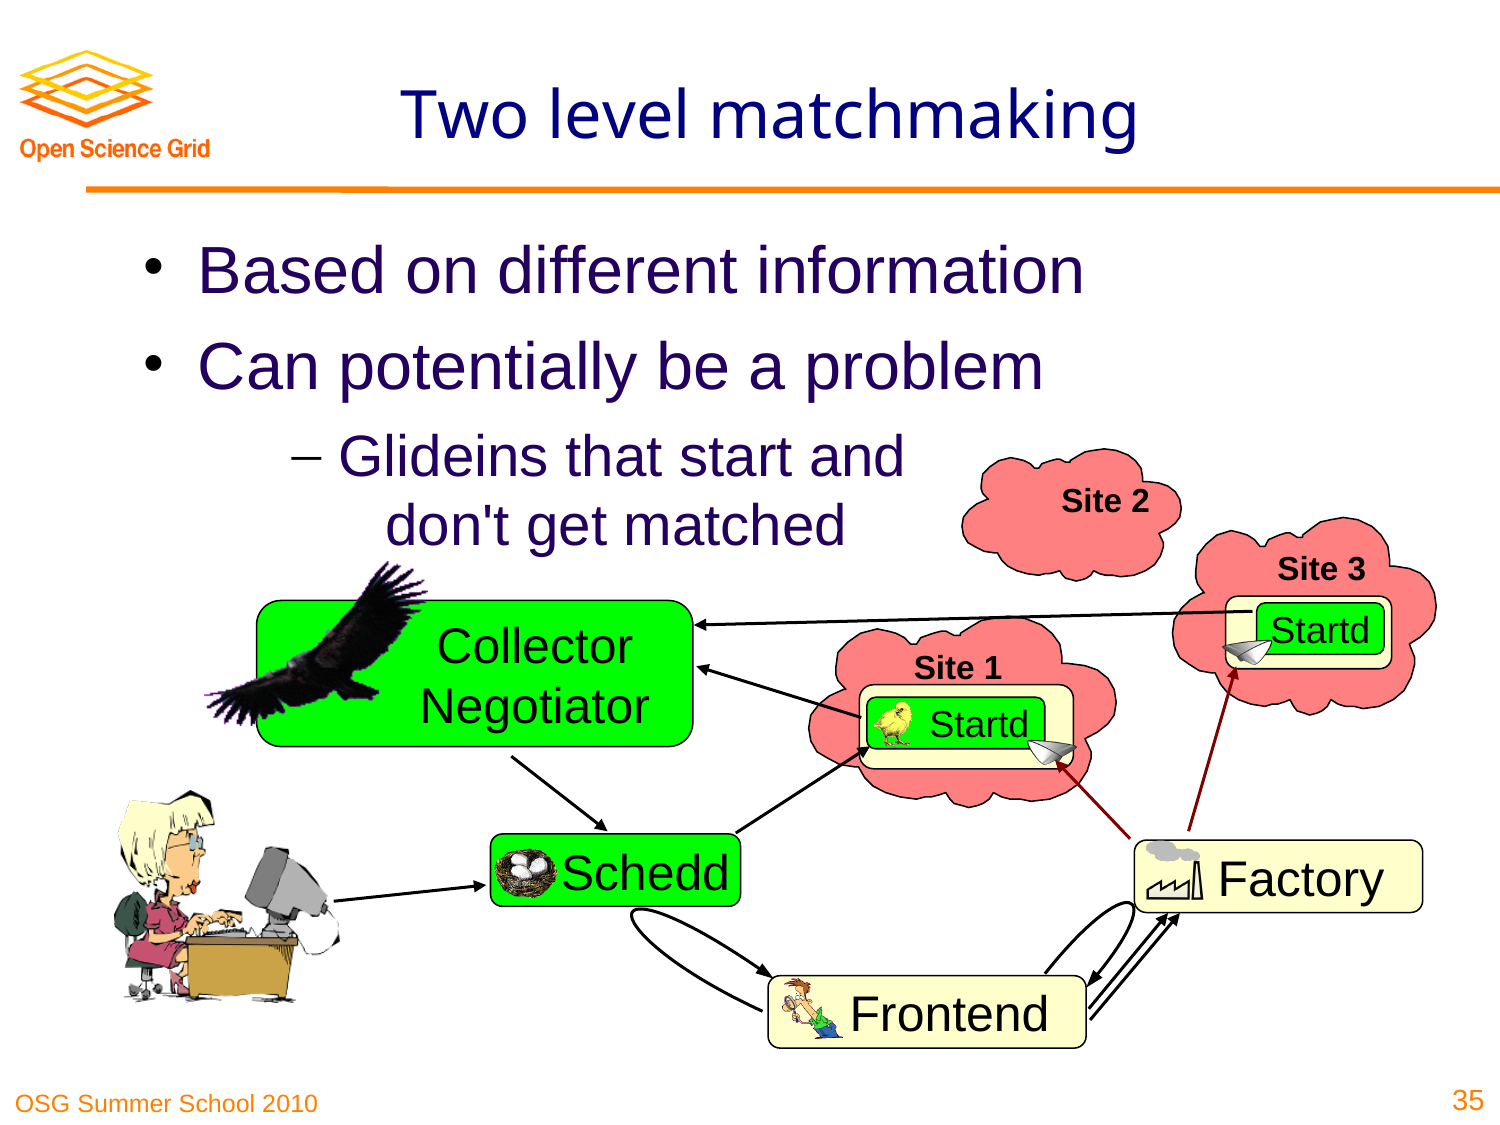

# Two level matchmaking
Based on different information
Can potentially be a problem
Glideins that start and
don't get matched
Site 2
Site 3
Collector
Negotiator
Startd
Site 1
Startd
Schedd
Factory
Frontend
35